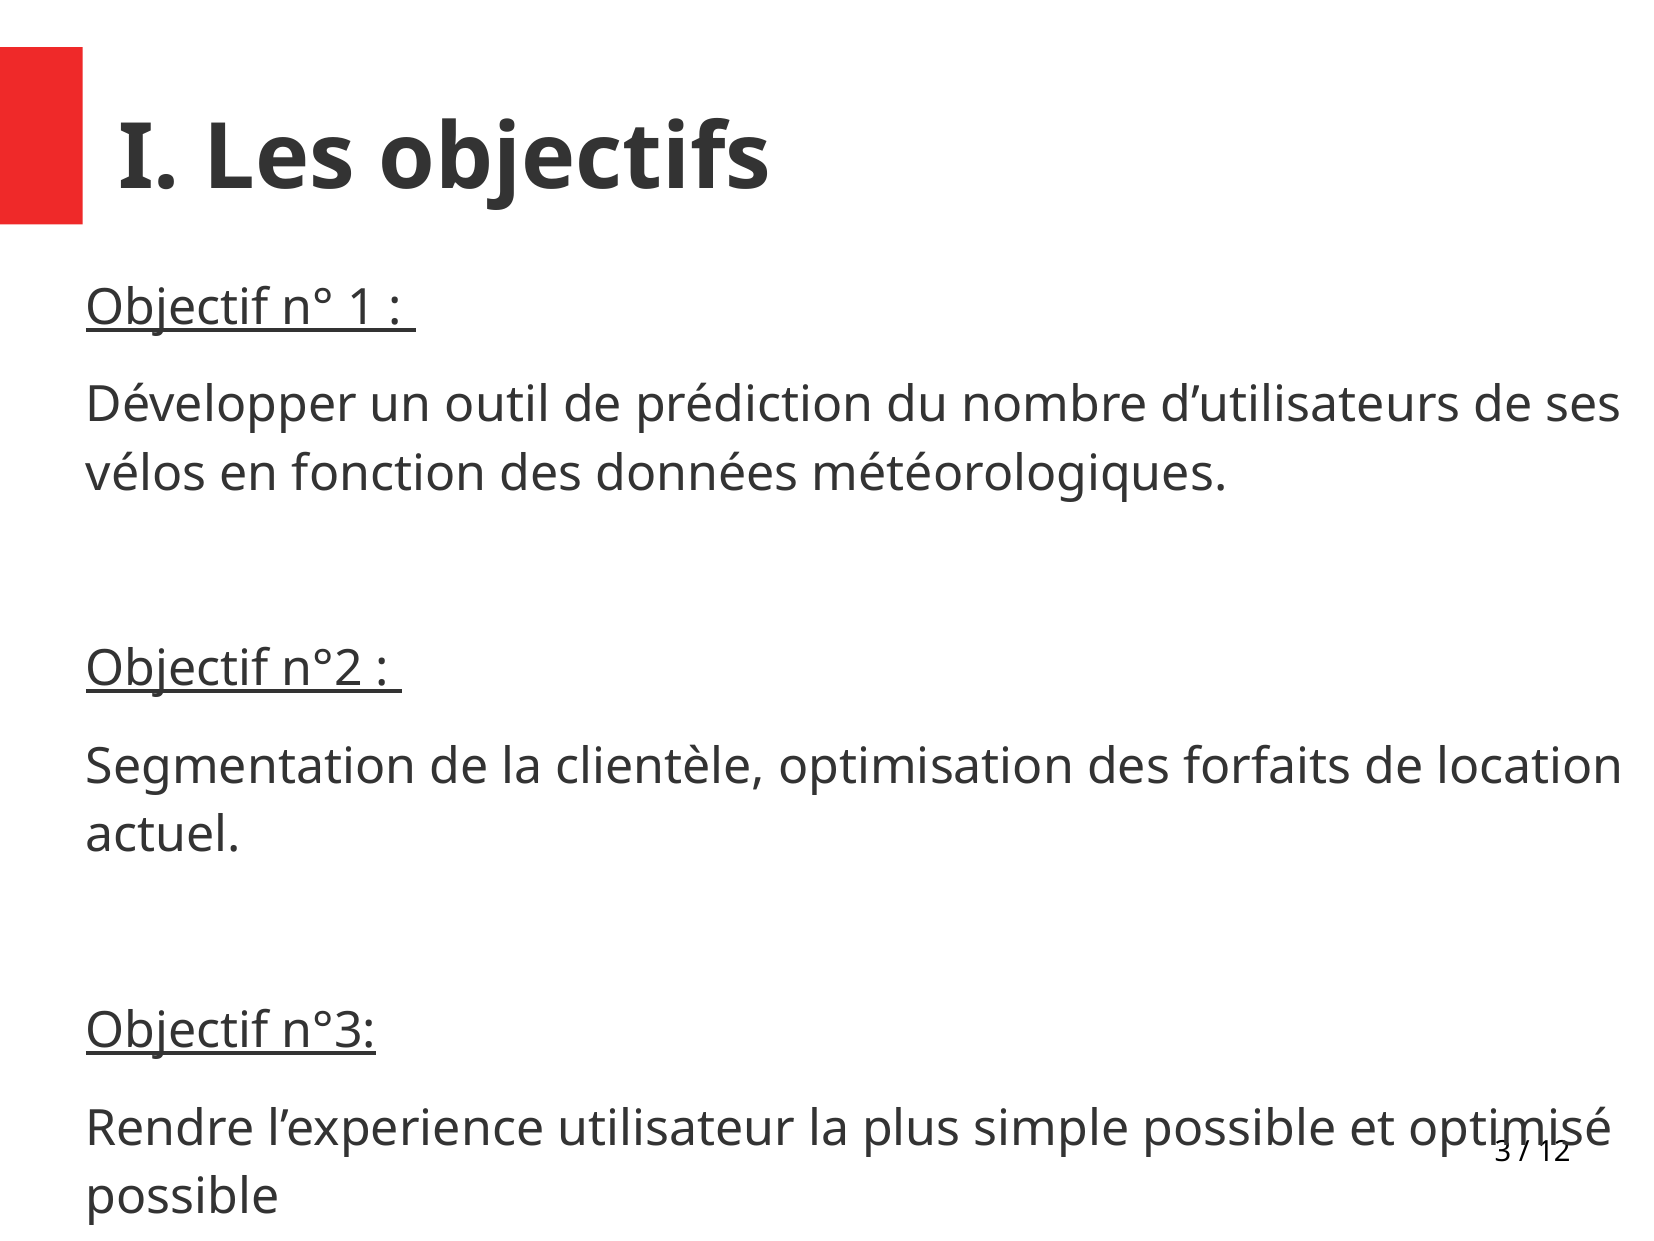

# I. Les objectifs
Objectif n° 1 :
Développer un outil de prédiction du nombre d’utilisateurs de ses vélos en fonction des données météorologiques.
Objectif n°2 :
Segmentation de la clientèle, optimisation des forfaits de location actuel.
Objectif n°3:
Rendre l’experience utilisateur la plus simple possible et optimisé possible
3